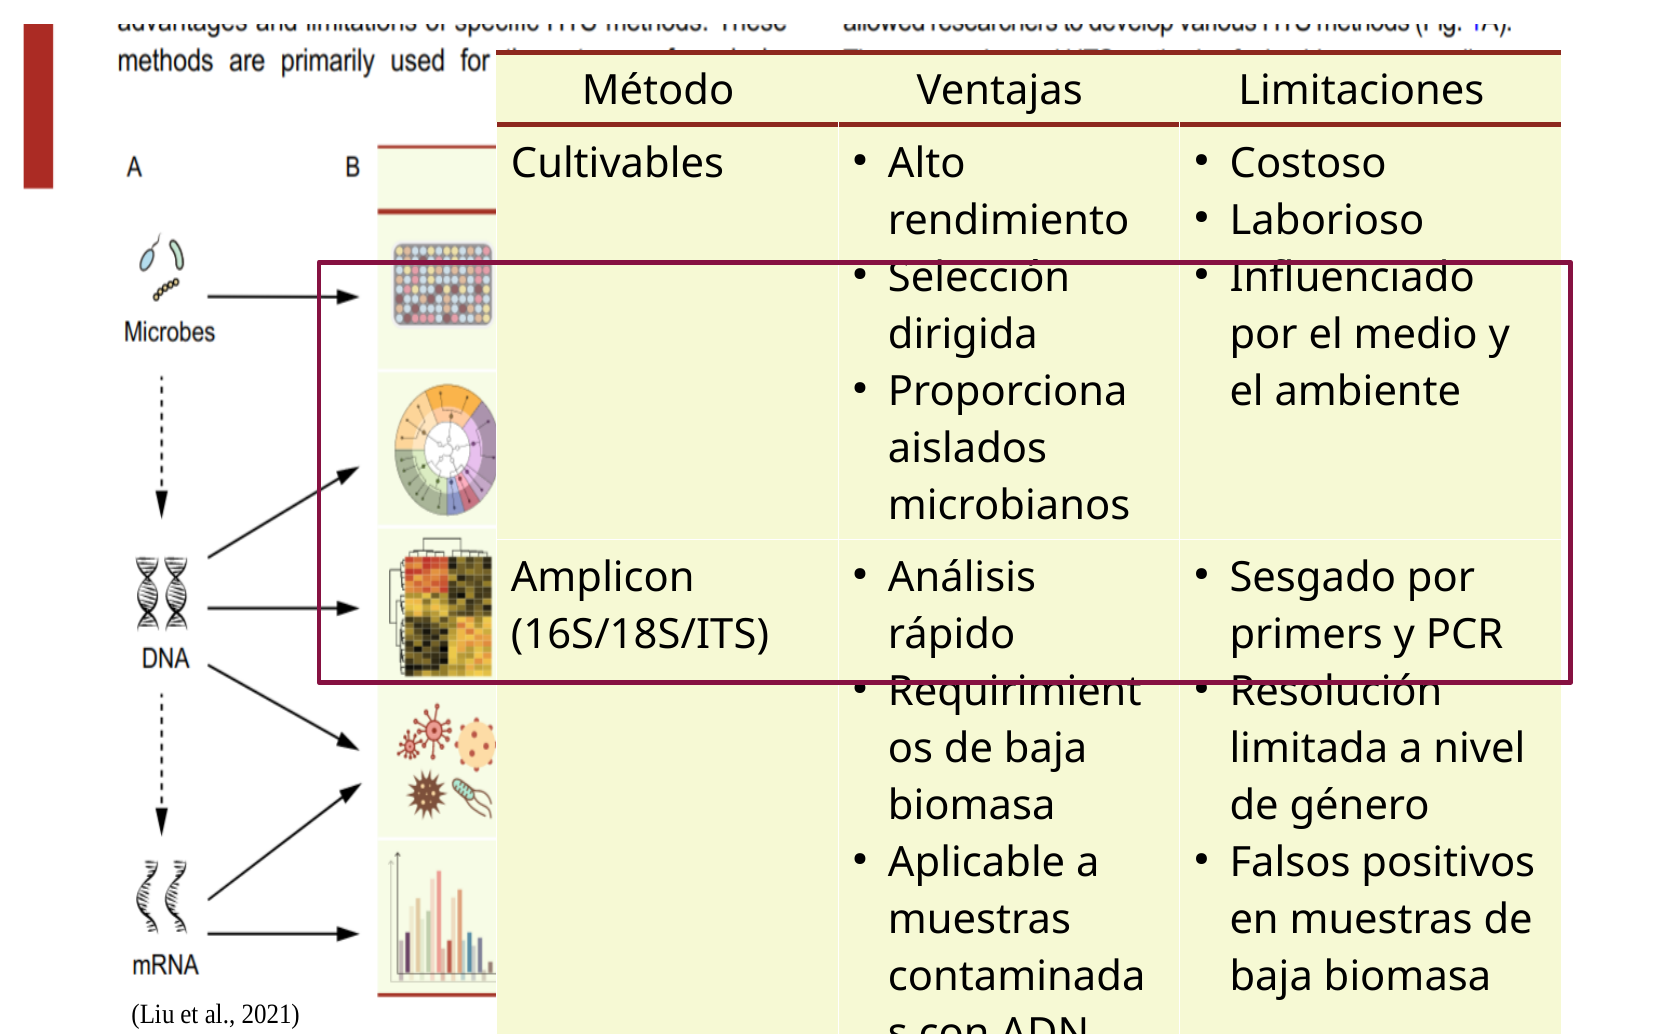

| Método | Ventajas | Limitaciones |
| --- | --- | --- |
| Cultivables | Alto rendimiento Selección dirigida Proporciona aislados microbianos | Costoso Laborioso Influenciado por el medio y el ambiente |
| Amplicon (16S/18S/ITS) | Análisis rápido Requirimientos de baja biomasa Aplicable a muestras contaminadas con ADN hospedero | Sesgado por primers y PCR Resolución limitada a nivel de género Falsos positivos en muestras de baja biomasa |
| Metagenoma | Resolución taxonómica a especies y cepas Potencial funcional Genoma de microorganismos no cultivables | Costoso Mucho tiempo de análisis Contaminación por hospedero |
| Viroma | Se puede identificar ARN y ADN de virus Análisis rápido | Muy costoso Dificultad de análisis Contaminación severa derivada de hospedero |
| Metatranscriptoma | Puedes identificar microorganismos vivos Puedes evaluar actividad microbiana Respuestas a nivel de transcrito | Compleja recolección y análisis de la muestra Secuenciación costosa y completa Contaminación de hospedero (mRNA, rRNA) |